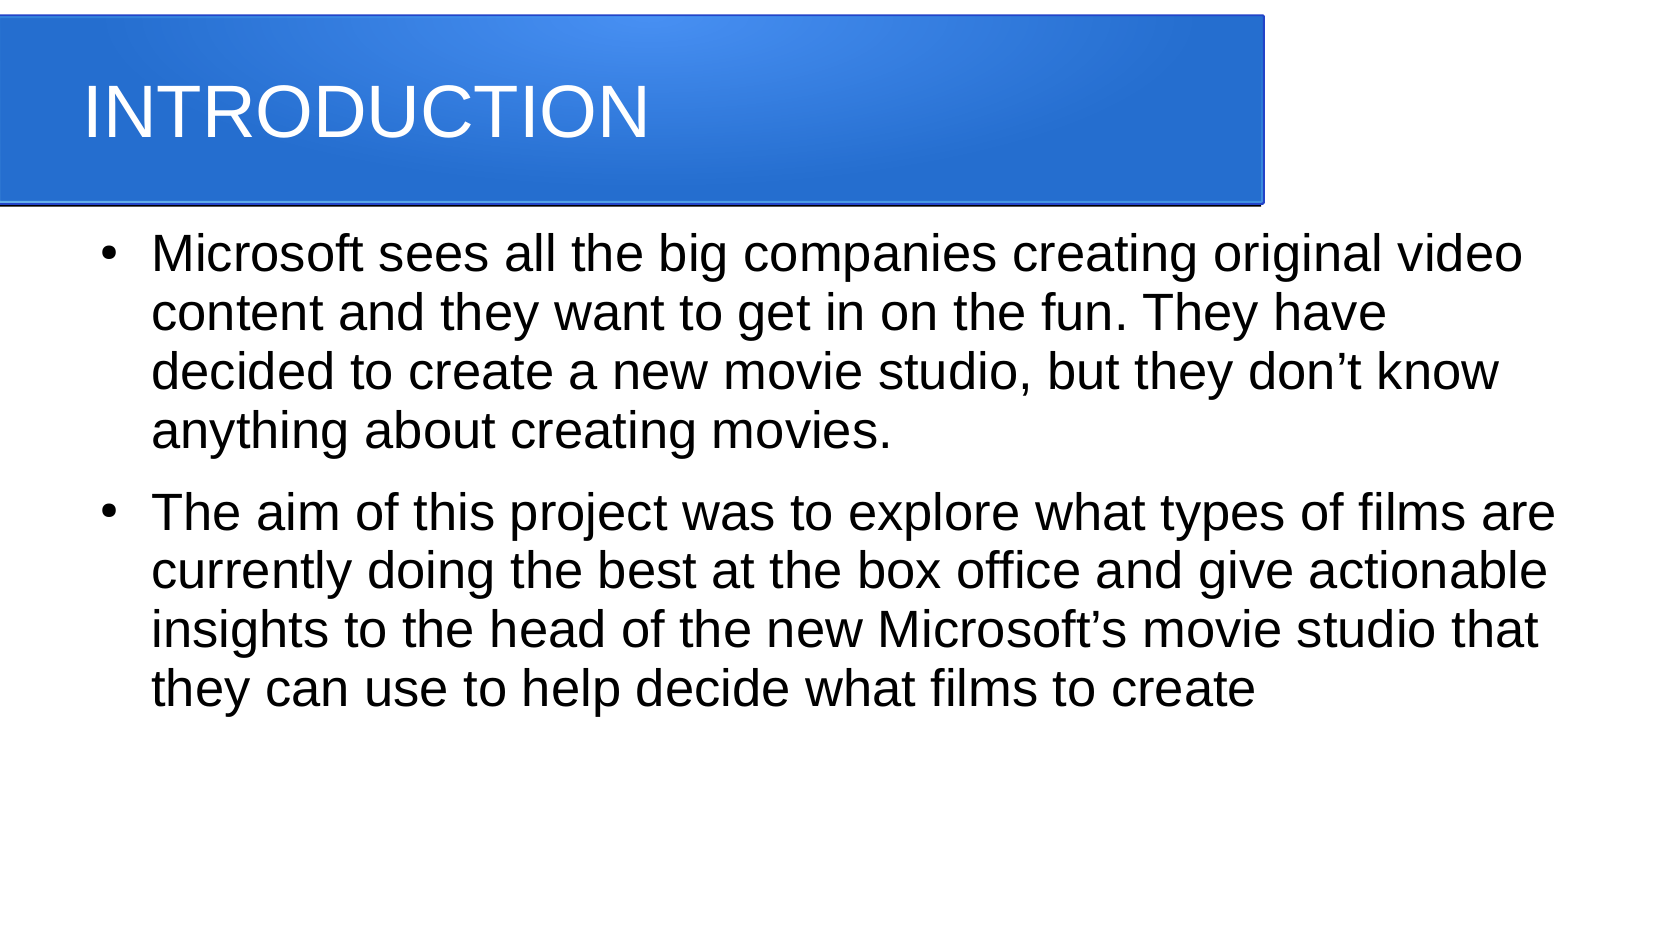

# INTRODUCTION
Microsoft sees all the big companies creating original video content and they want to get in on the fun. They have decided to create a new movie studio, but they don’t know anything about creating movies.
The aim of this project was to explore what types of films are currently doing the best at the box office and give actionable insights to the head of the new Microsoft’s movie studio that they can use to help decide what films to create